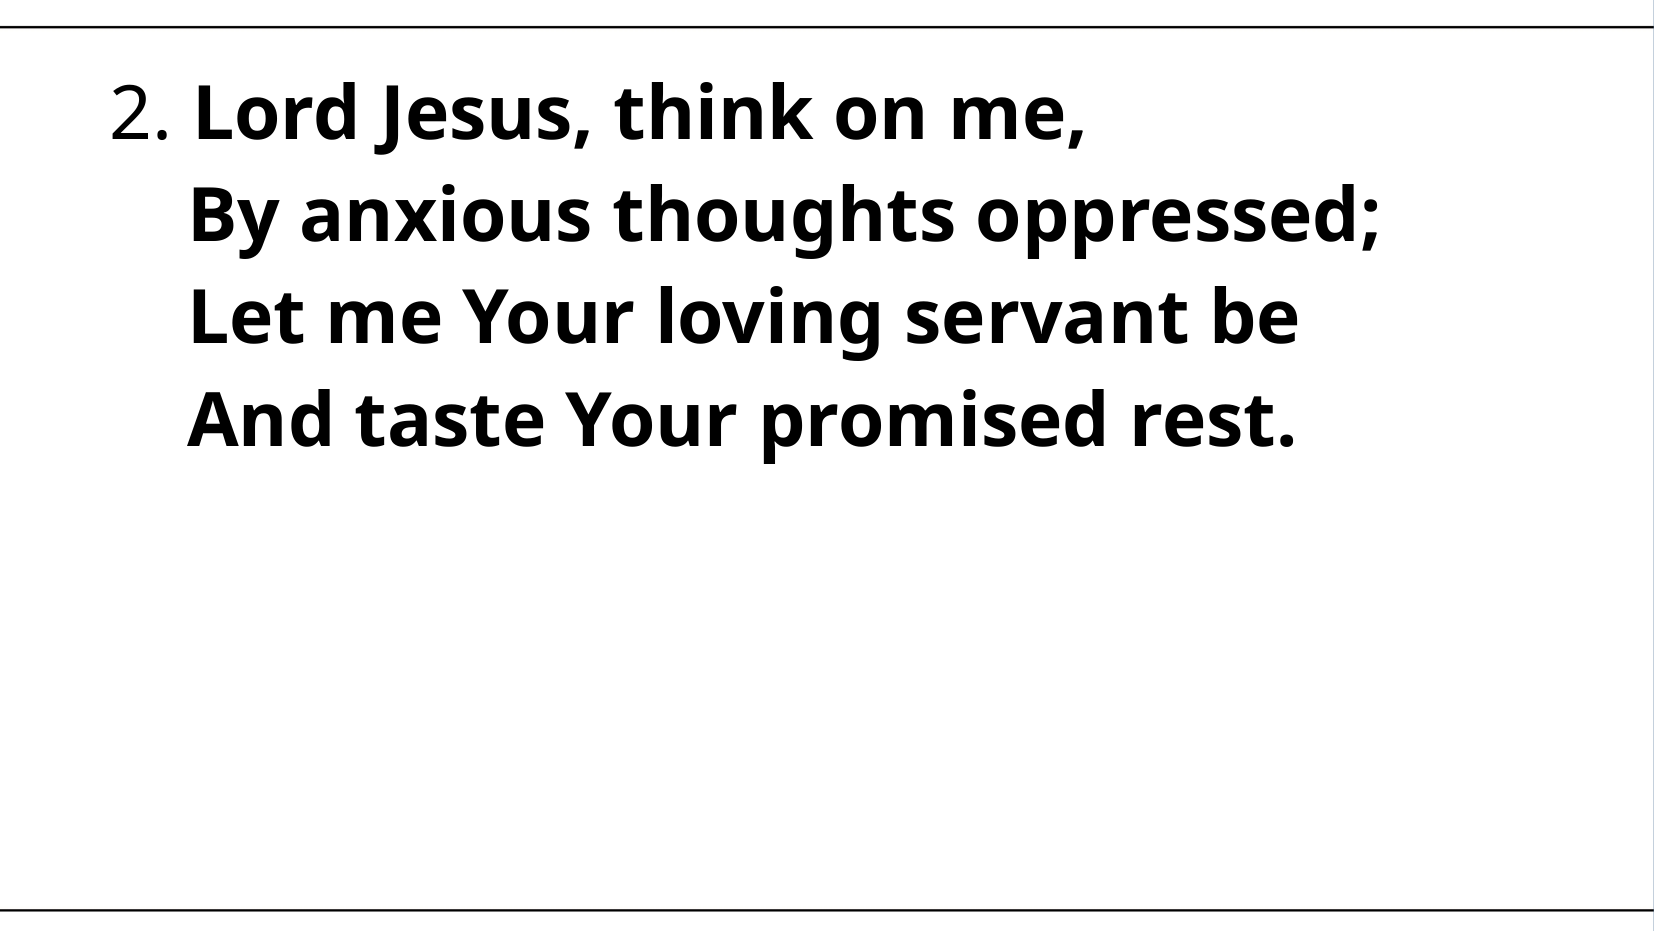

2. Lord Jesus, think on me,
 By anxious thoughts oppressed;
 Let me Your loving servant be
 And taste Your promised rest.